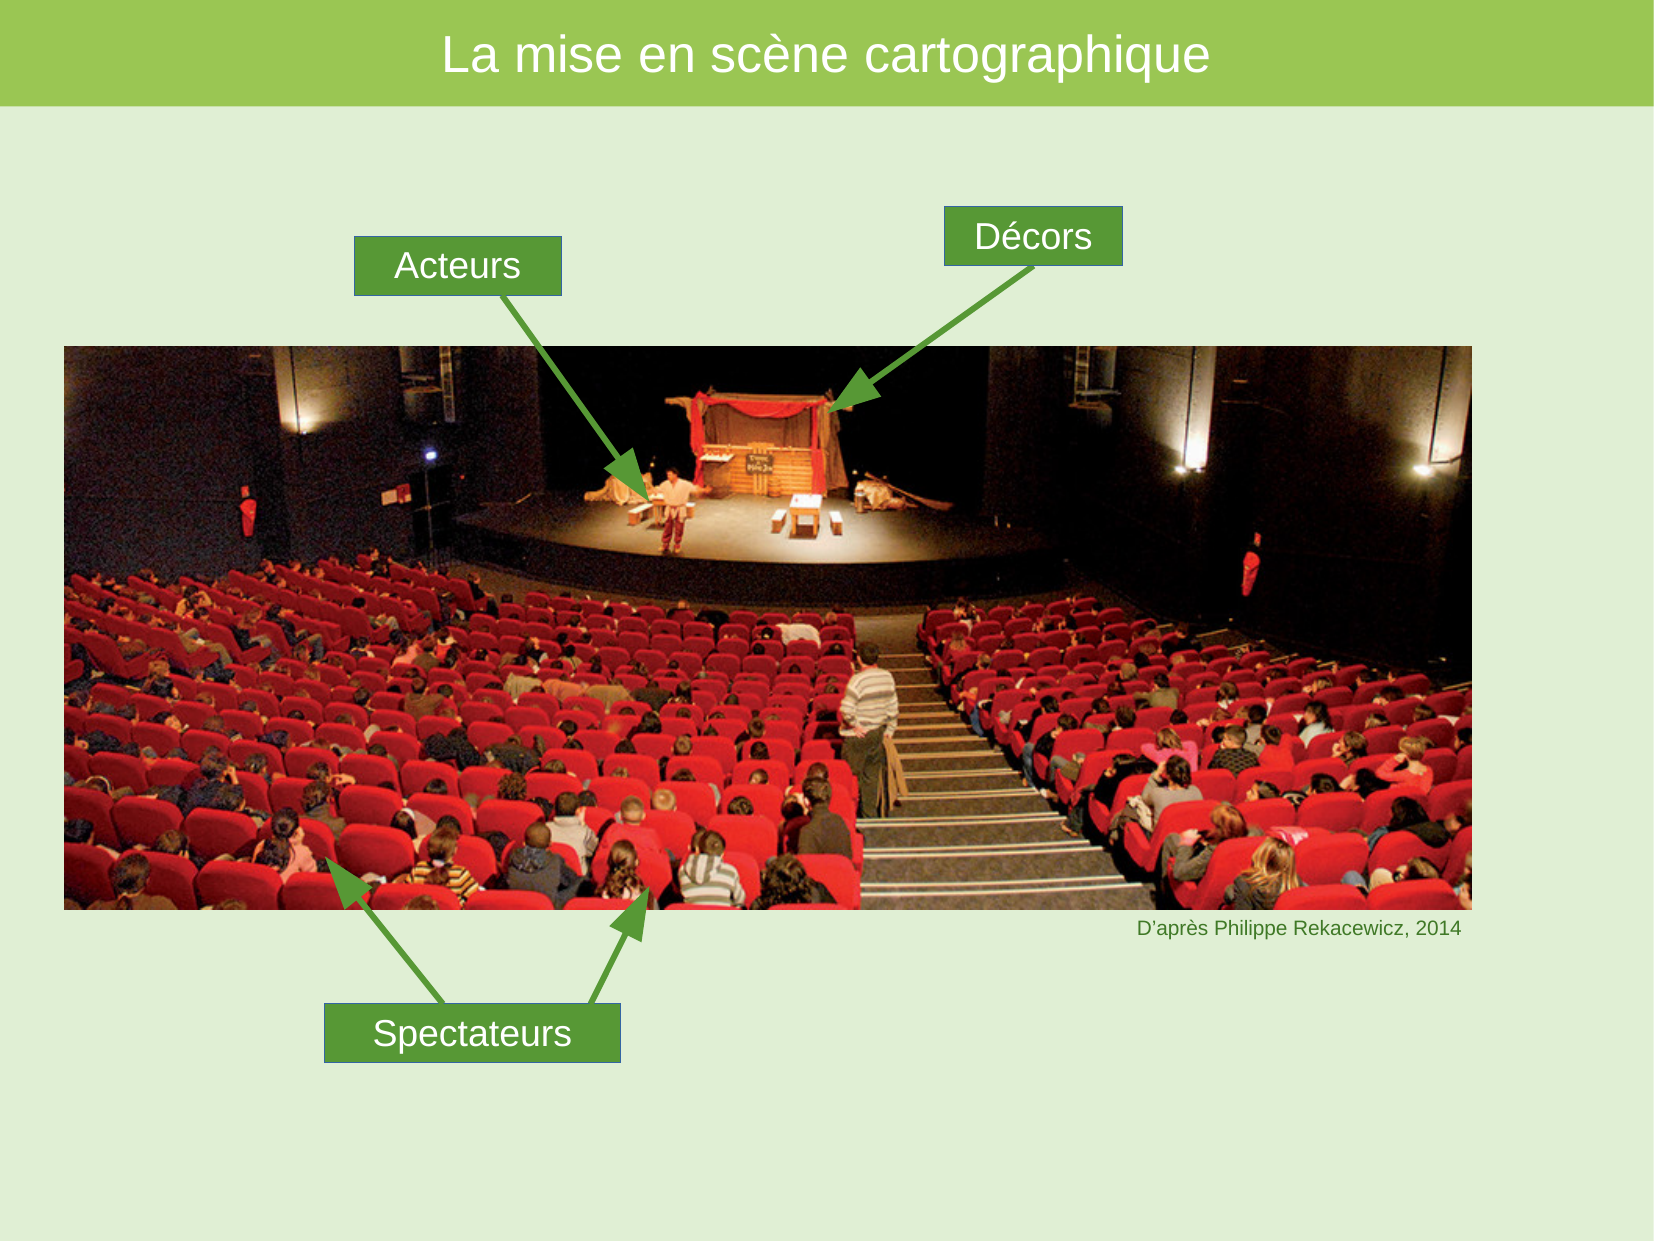

# La mise en scène cartographique
Décors
Acteurs
D’après Philippe Rekacewicz, 2014
Spectateurs